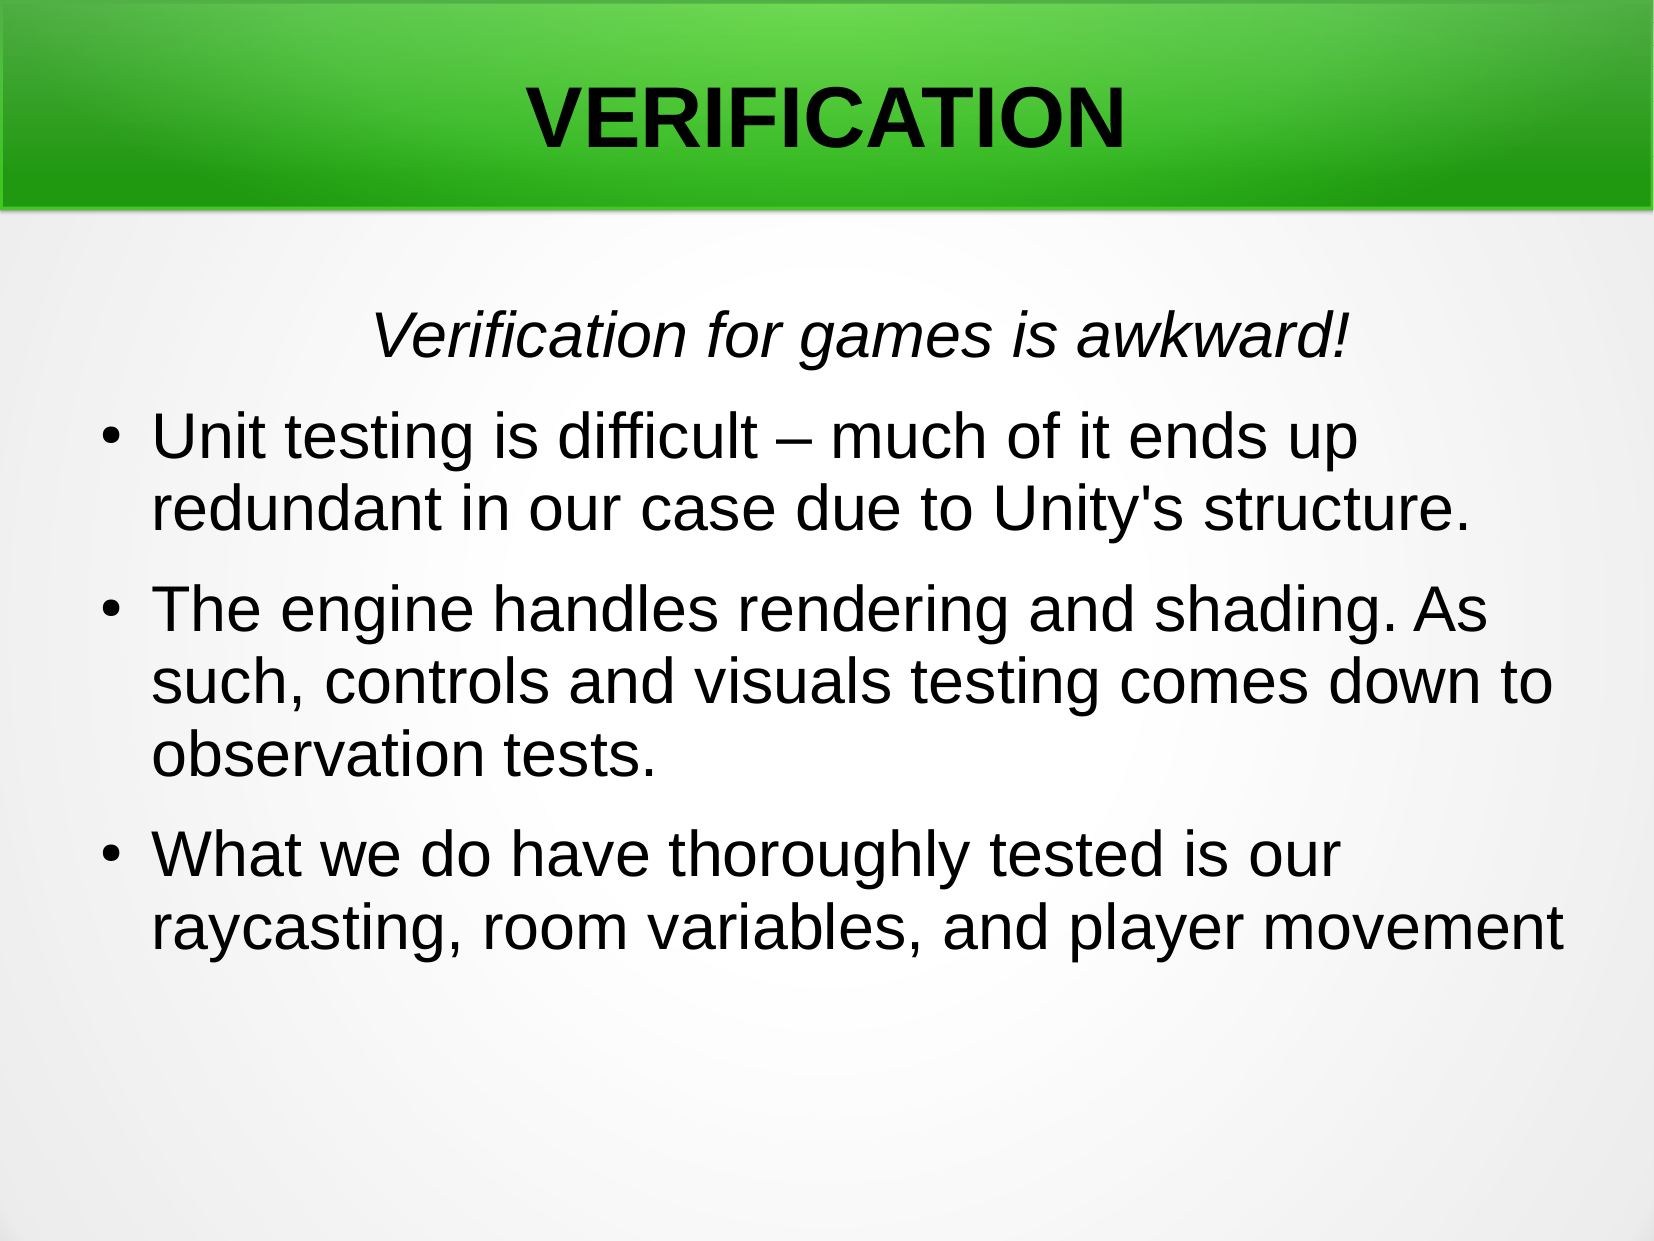

# VERIFICATION
Verification for games is awkward!
Unit testing is difficult – much of it ends up redundant in our case due to Unity's structure.
The engine handles rendering and shading. As such, controls and visuals testing comes down to observation tests.
What we do have thoroughly tested is our raycasting, room variables, and player movement